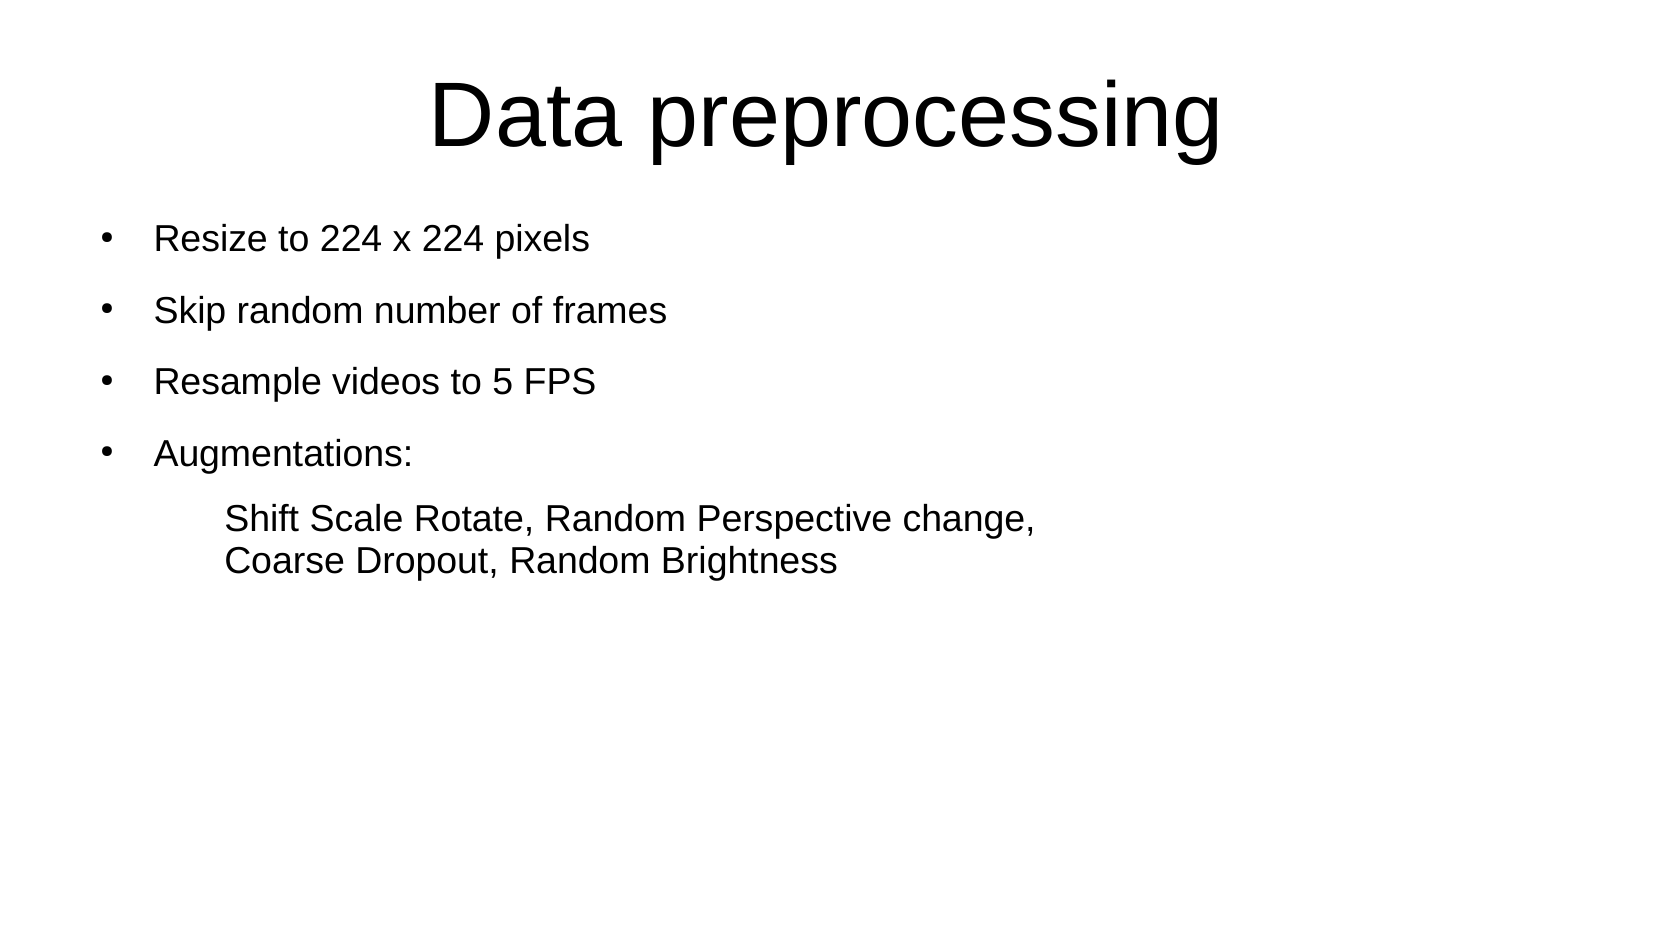

# Data preprocessing
Resize to 224 x 224 pixels
Skip random number of frames
Resample videos to 5 FPS
Augmentations:
Shift Scale Rotate, Random Perspective change,
Coarse Dropout, Random Brightness